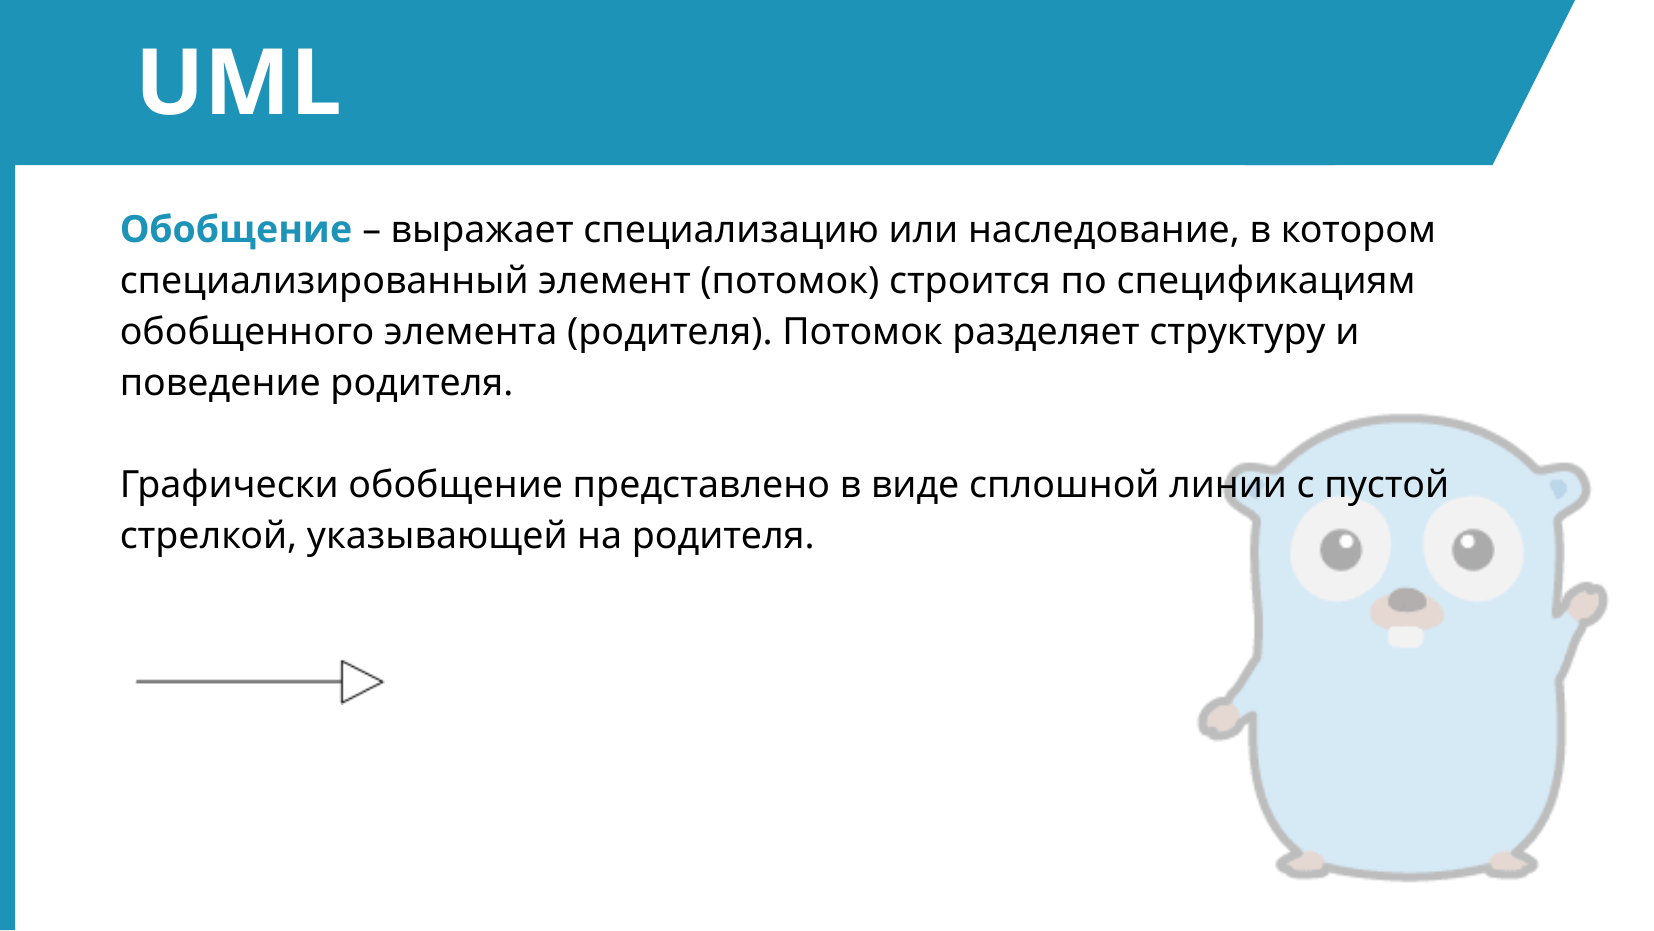

# UML
Обобщение – выражает специализацию или наследование, в котором специализированный элемент (потомок) строится по спецификациям обобщенного элемента (родителя). Потомок разделяет структуру и поведение родителя.
Графически обобщение представлено в виде сплошной линии с пустой стрелкой, указывающей на родителя.